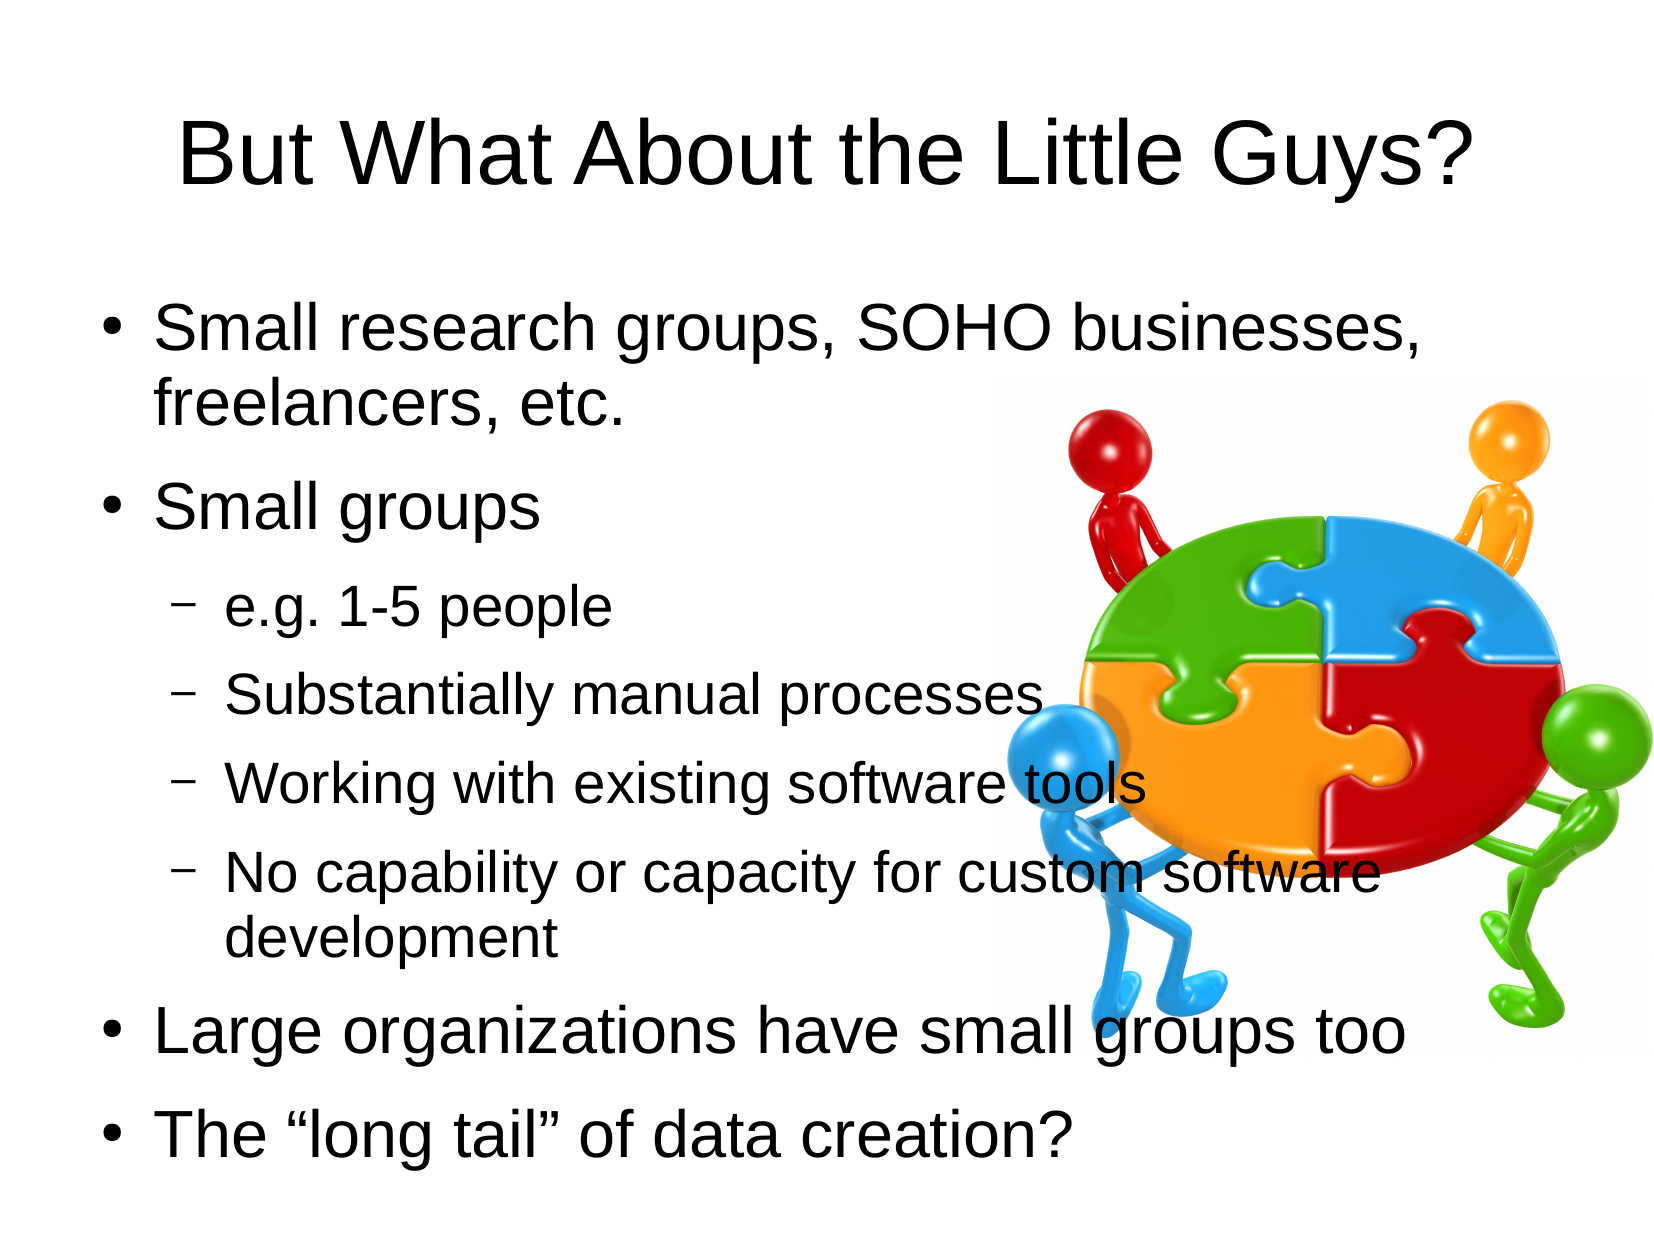

# But What About the Little Guys?
Small research groups, SOHO businesses, freelancers, etc.
Small groups
e.g. 1-5 people
Substantially manual processes
Working with existing software tools
No capability or capacity for custom software development
Large organizations have small groups too
The “long tail” of data creation?